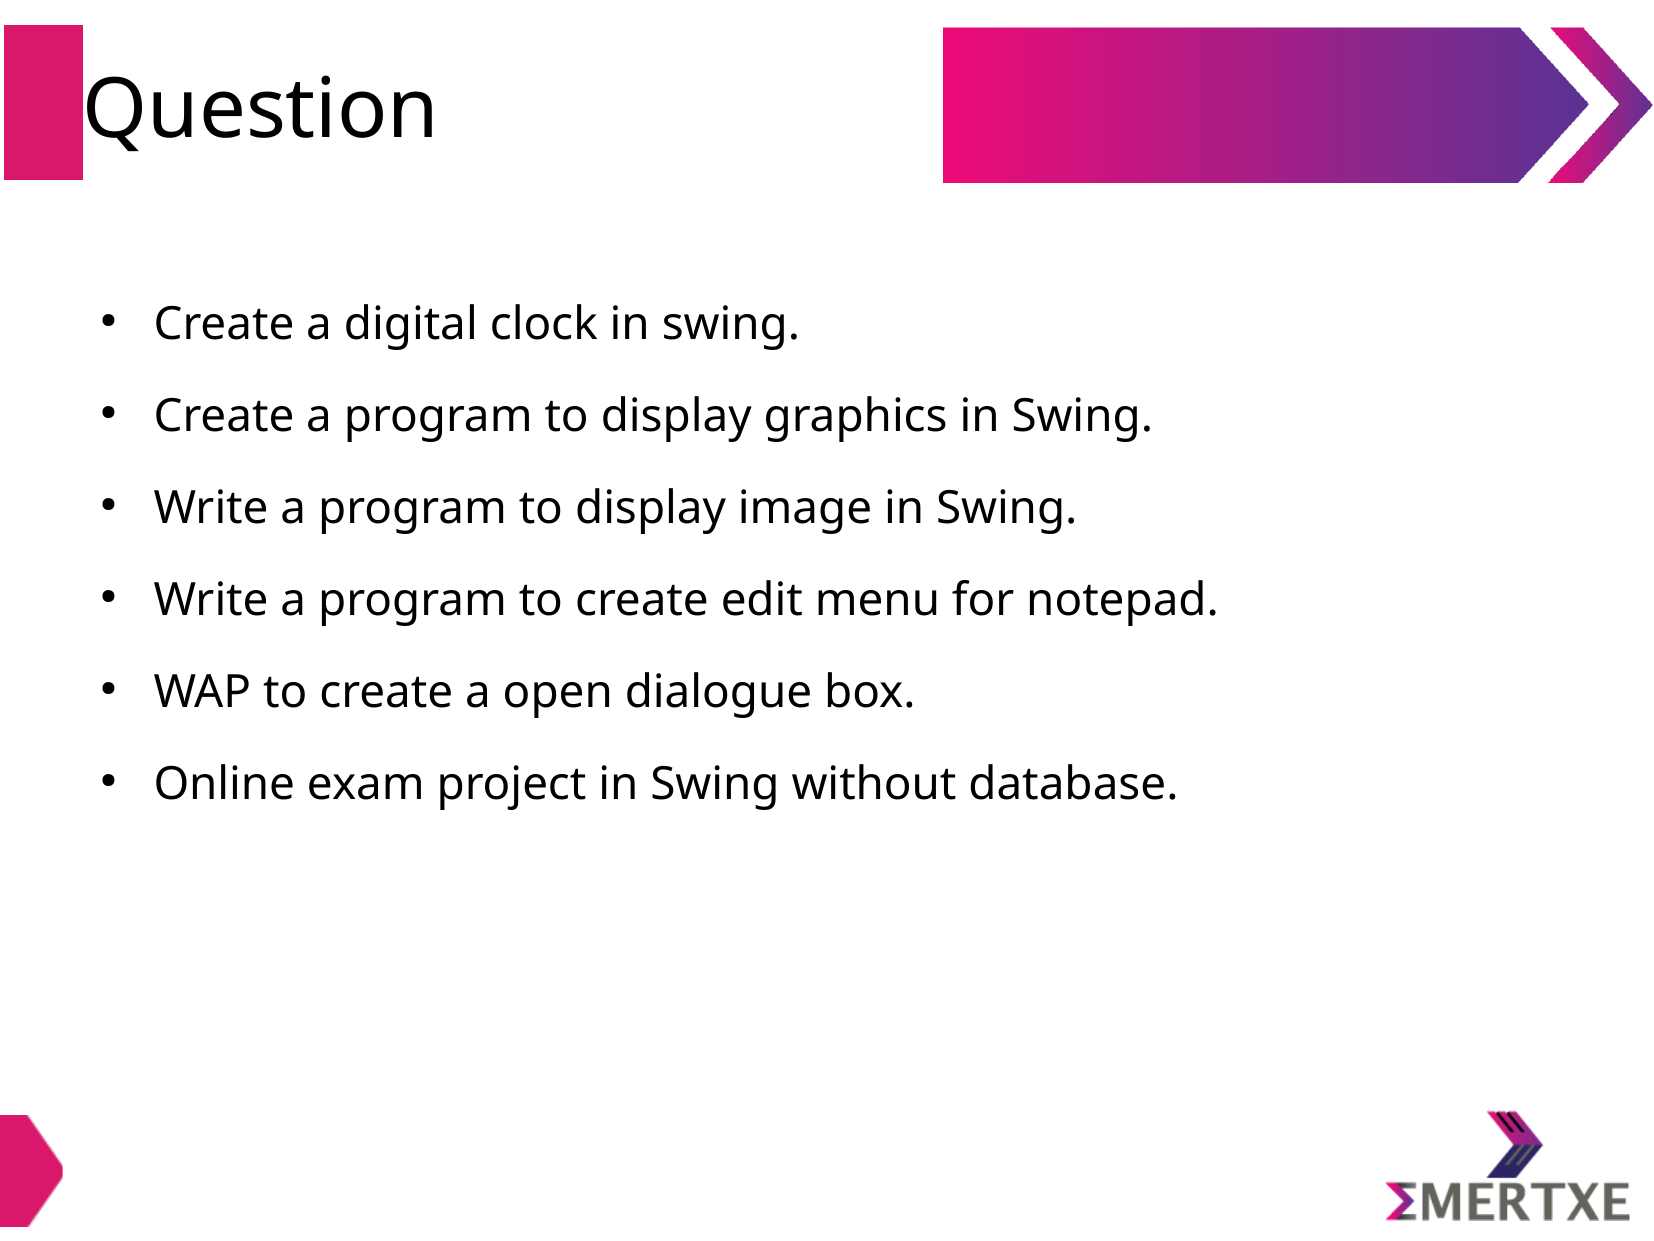

# Question
Create a digital clock in swing.
Create a program to display graphics in Swing.
Write a program to display image in Swing.
Write a program to create edit menu for notepad.
WAP to create a open dialogue box.
Online exam project in Swing without database.